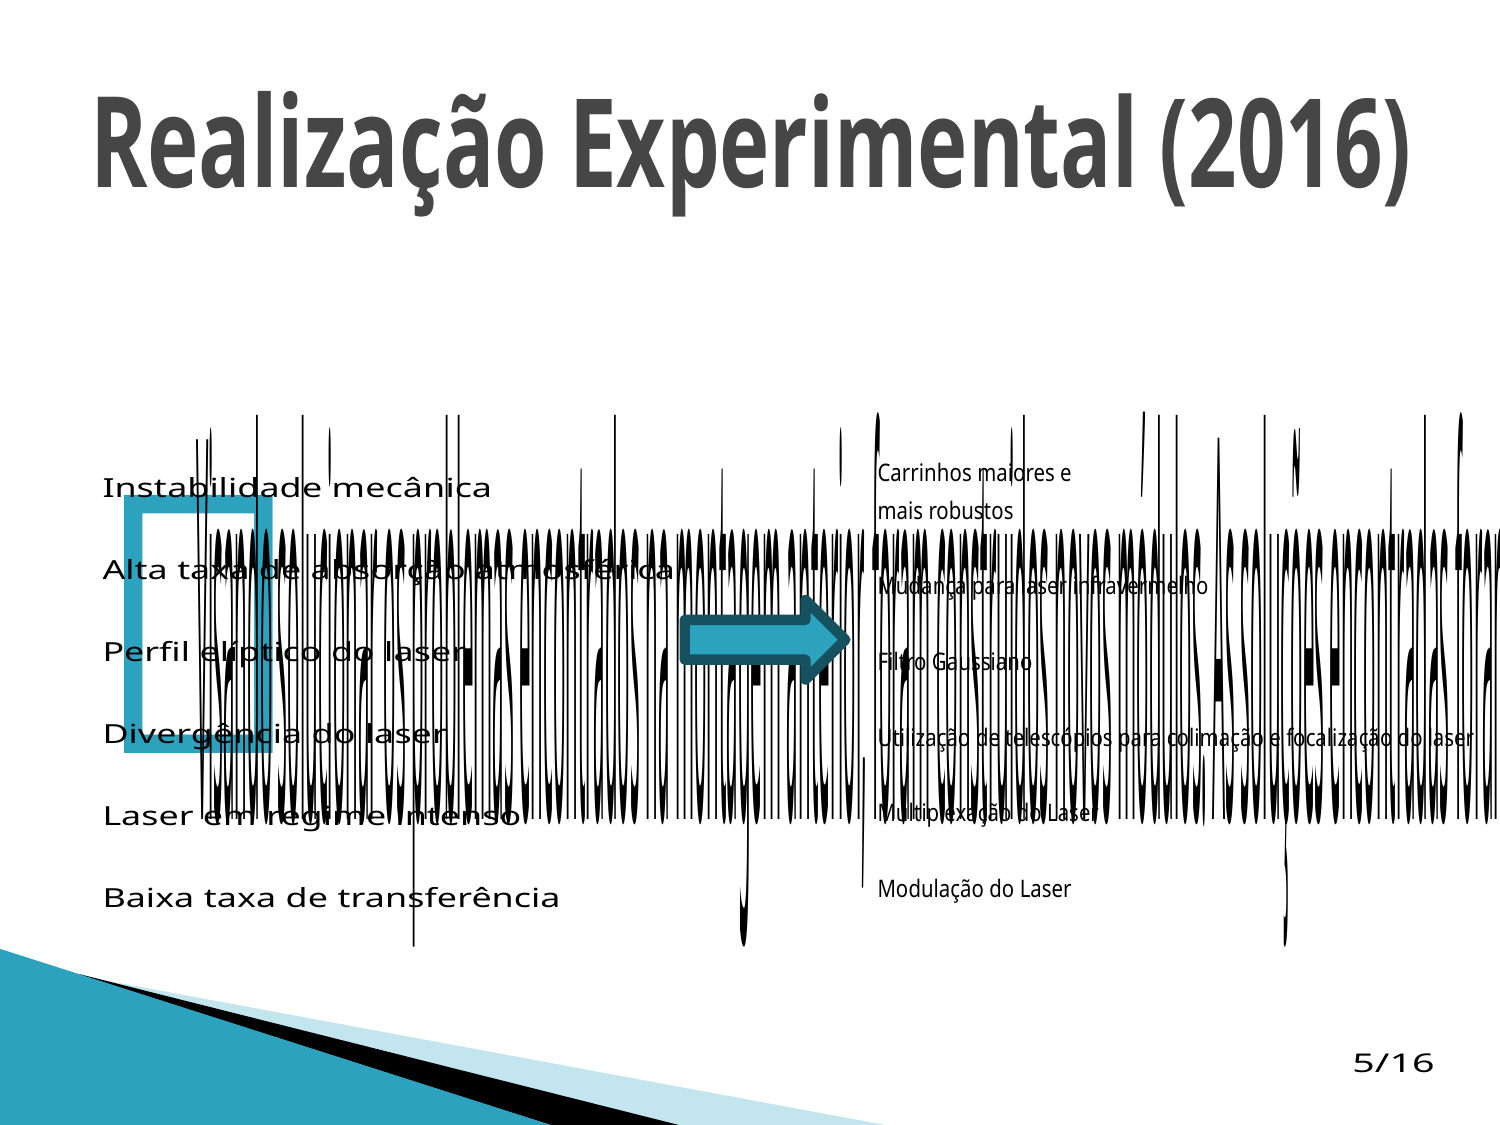

Realização Experimental (2016)
Visando solucionar os problemas encontrados na montagem anterior, foram construidos novos módulos. As soluções encontradas foram:
Carrinhos maiores e
mais robustos
Mudança para laser infravermelho
Filtro Gaussiano
Utilização de telescópios para colimação e focalização do laser
Multiplexação do Laser
Modulação do Laser
Instabilidade mecânica
Alta taxa de absorção atmosférica
Perfil elíptico do laser
Divergência do laser
Laser em regime intenso
Baixa taxa de transferência
5/16